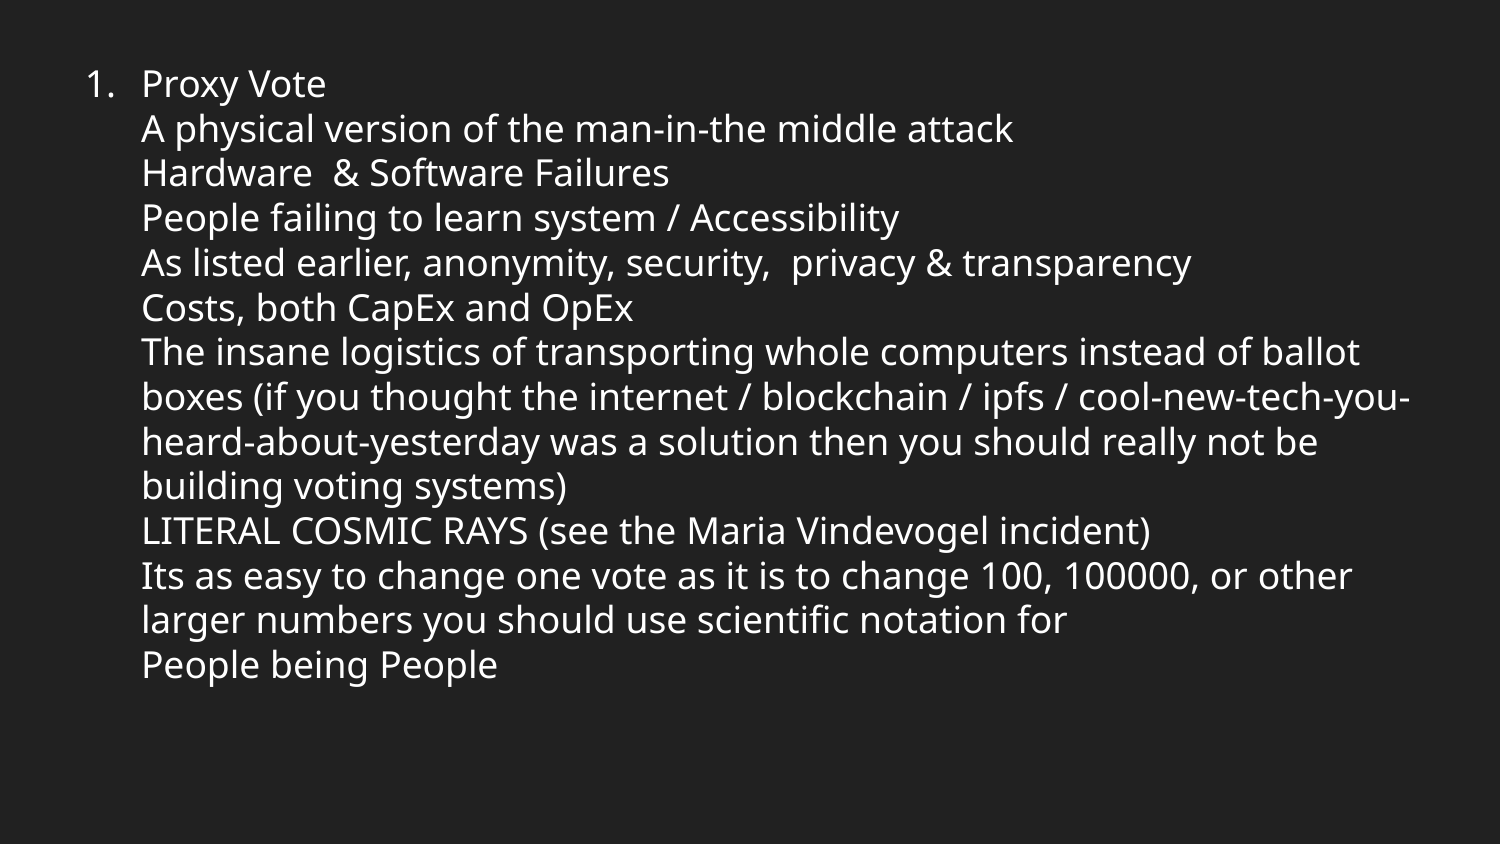

# Proxy Vote A physical version of the man-in-the middle attack Hardware & Software Failures People failing to learn system / Accessibility As listed earlier, anonymity, security, privacy & transparency Costs, both CapEx and OpEx The insane logistics of transporting whole computers instead of ballot boxes (if you thought the internet / blockchain / ipfs / cool-new-tech-you-heard-about-yesterday was a solution then you should really not be building voting systems) LITERAL COSMIC RAYS (see the Maria Vindevogel incident) Its as easy to change one vote as it is to change 100, 100000, or other larger numbers you should use scientific notation for People being People